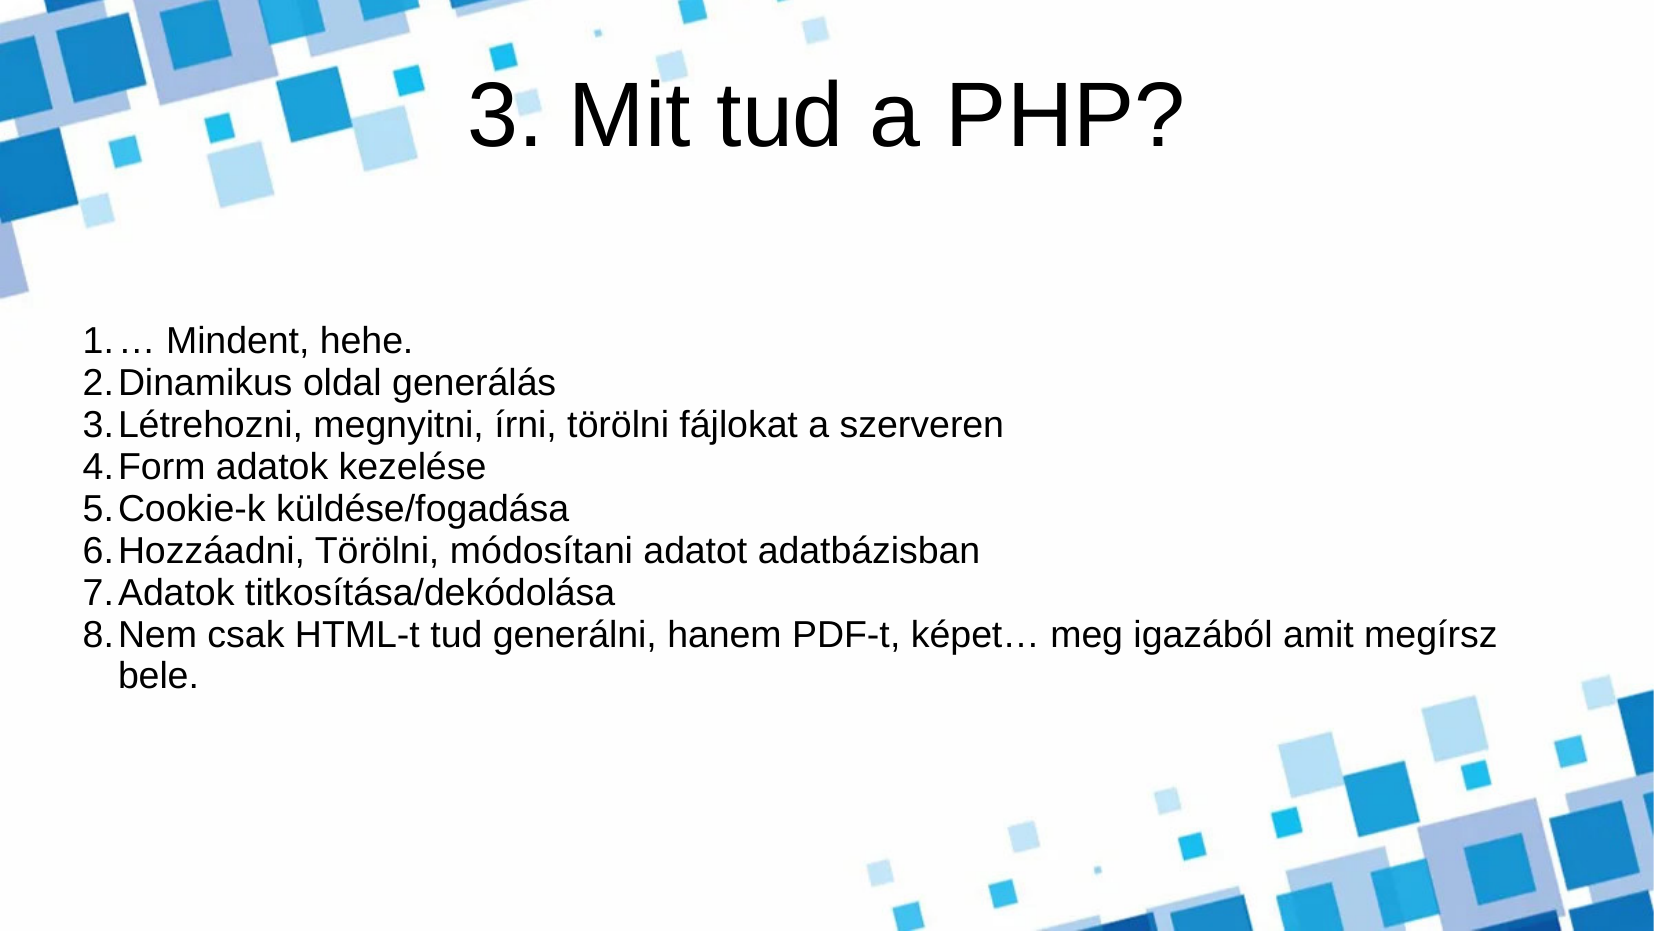

# 3. Mit tud a PHP?
… Mindent, hehe.
Dinamikus oldal generálás
Létrehozni, megnyitni, írni, törölni fájlokat a szerveren
Form adatok kezelése
Cookie-k küldése/fogadása
Hozzáadni, Törölni, módosítani adatot adatbázisban
Adatok titkosítása/dekódolása
Nem csak HTML-t tud generálni, hanem PDF-t, képet… meg igazából amit megírsz bele.